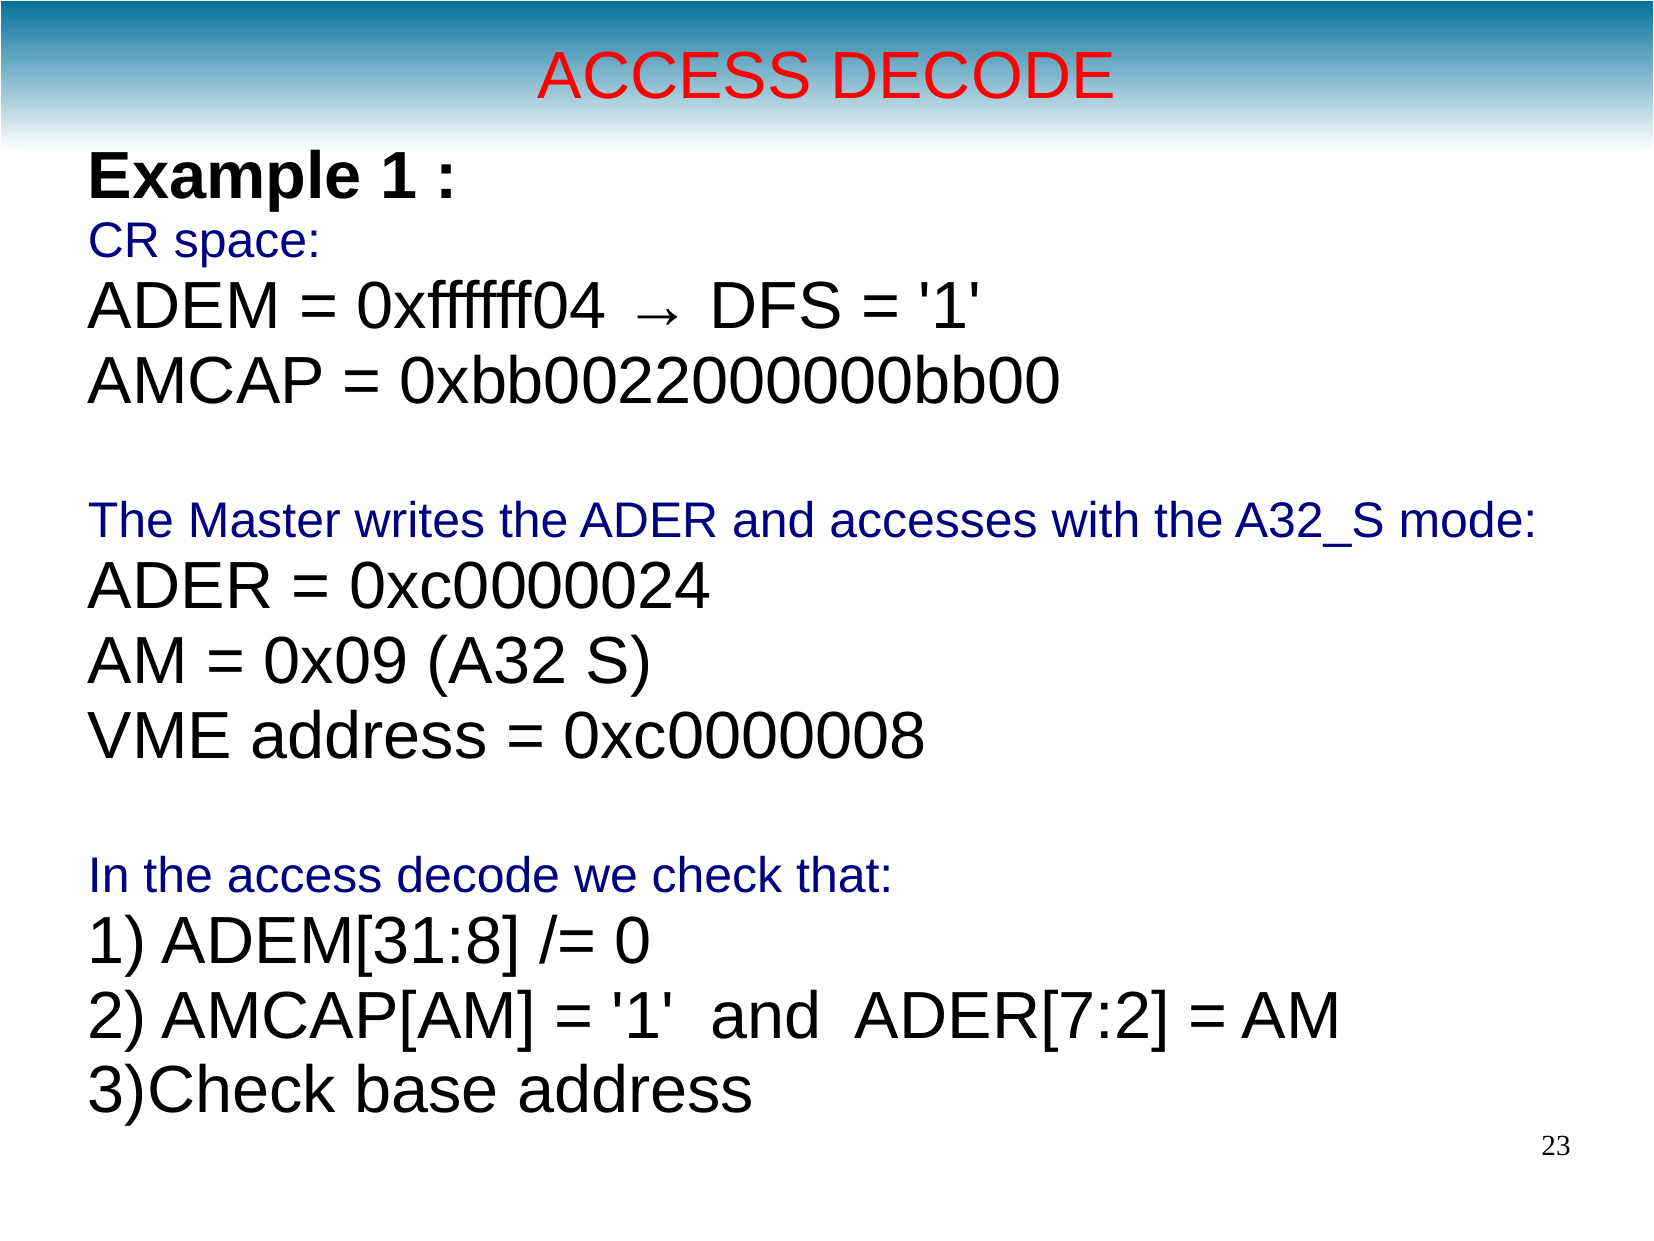

ACCESS DECODE
# Example 1 :
CR space:
ADEM = 0xffffff04 → DFS = '1'
AMCAP = 0xbb0022000000bb00
The Master writes the ADER and accesses with the A32_S mode:
ADER = 0xc0000024
AM = 0x09 (A32 S)
VME address = 0xc0000008
In the access decode we check that:
1) ADEM[31:8] /= 0
2) AMCAP[AM] = '1' and ADER[7:2] = AM
3)Check base address
23